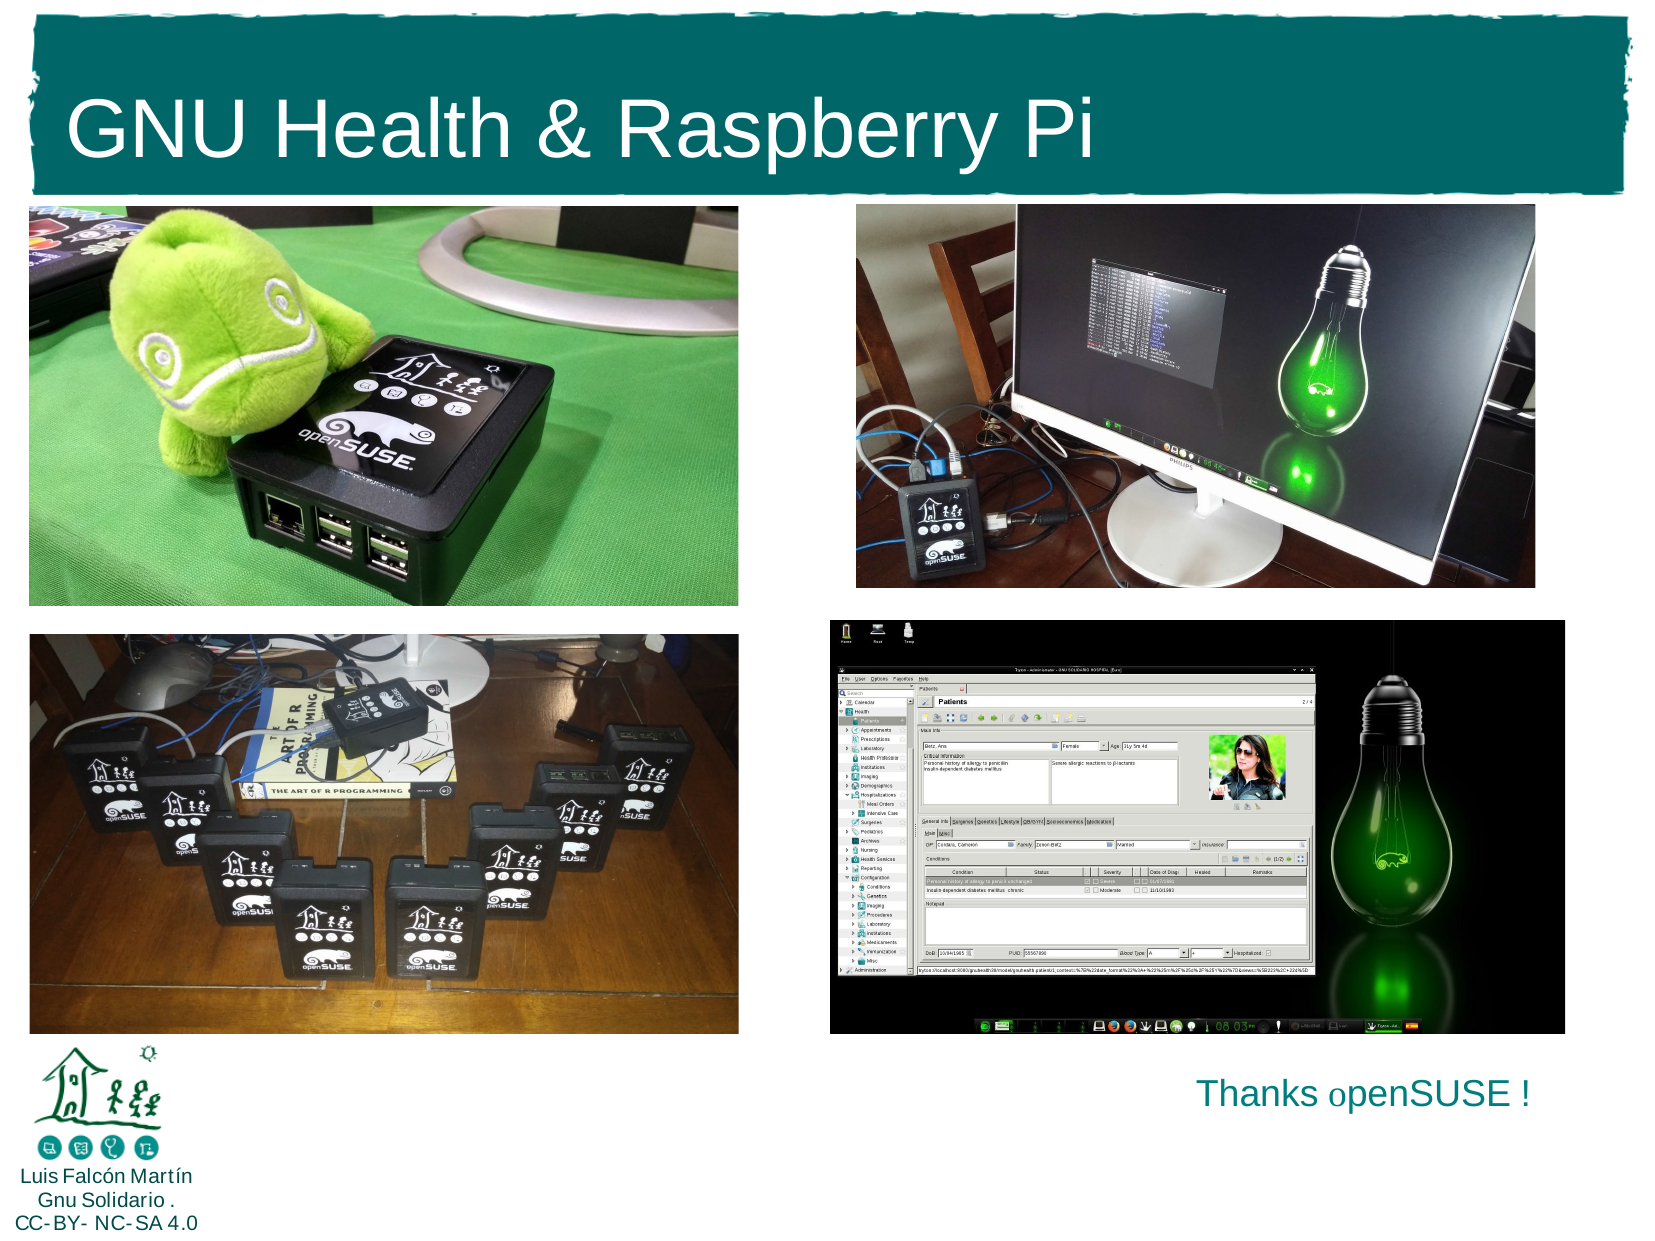

# GNU Health & Raspberry Pi
Thanks openSUSE !
LuisFalcónMartín
GnuSolidario.
CC-BY-NC-SA4.0